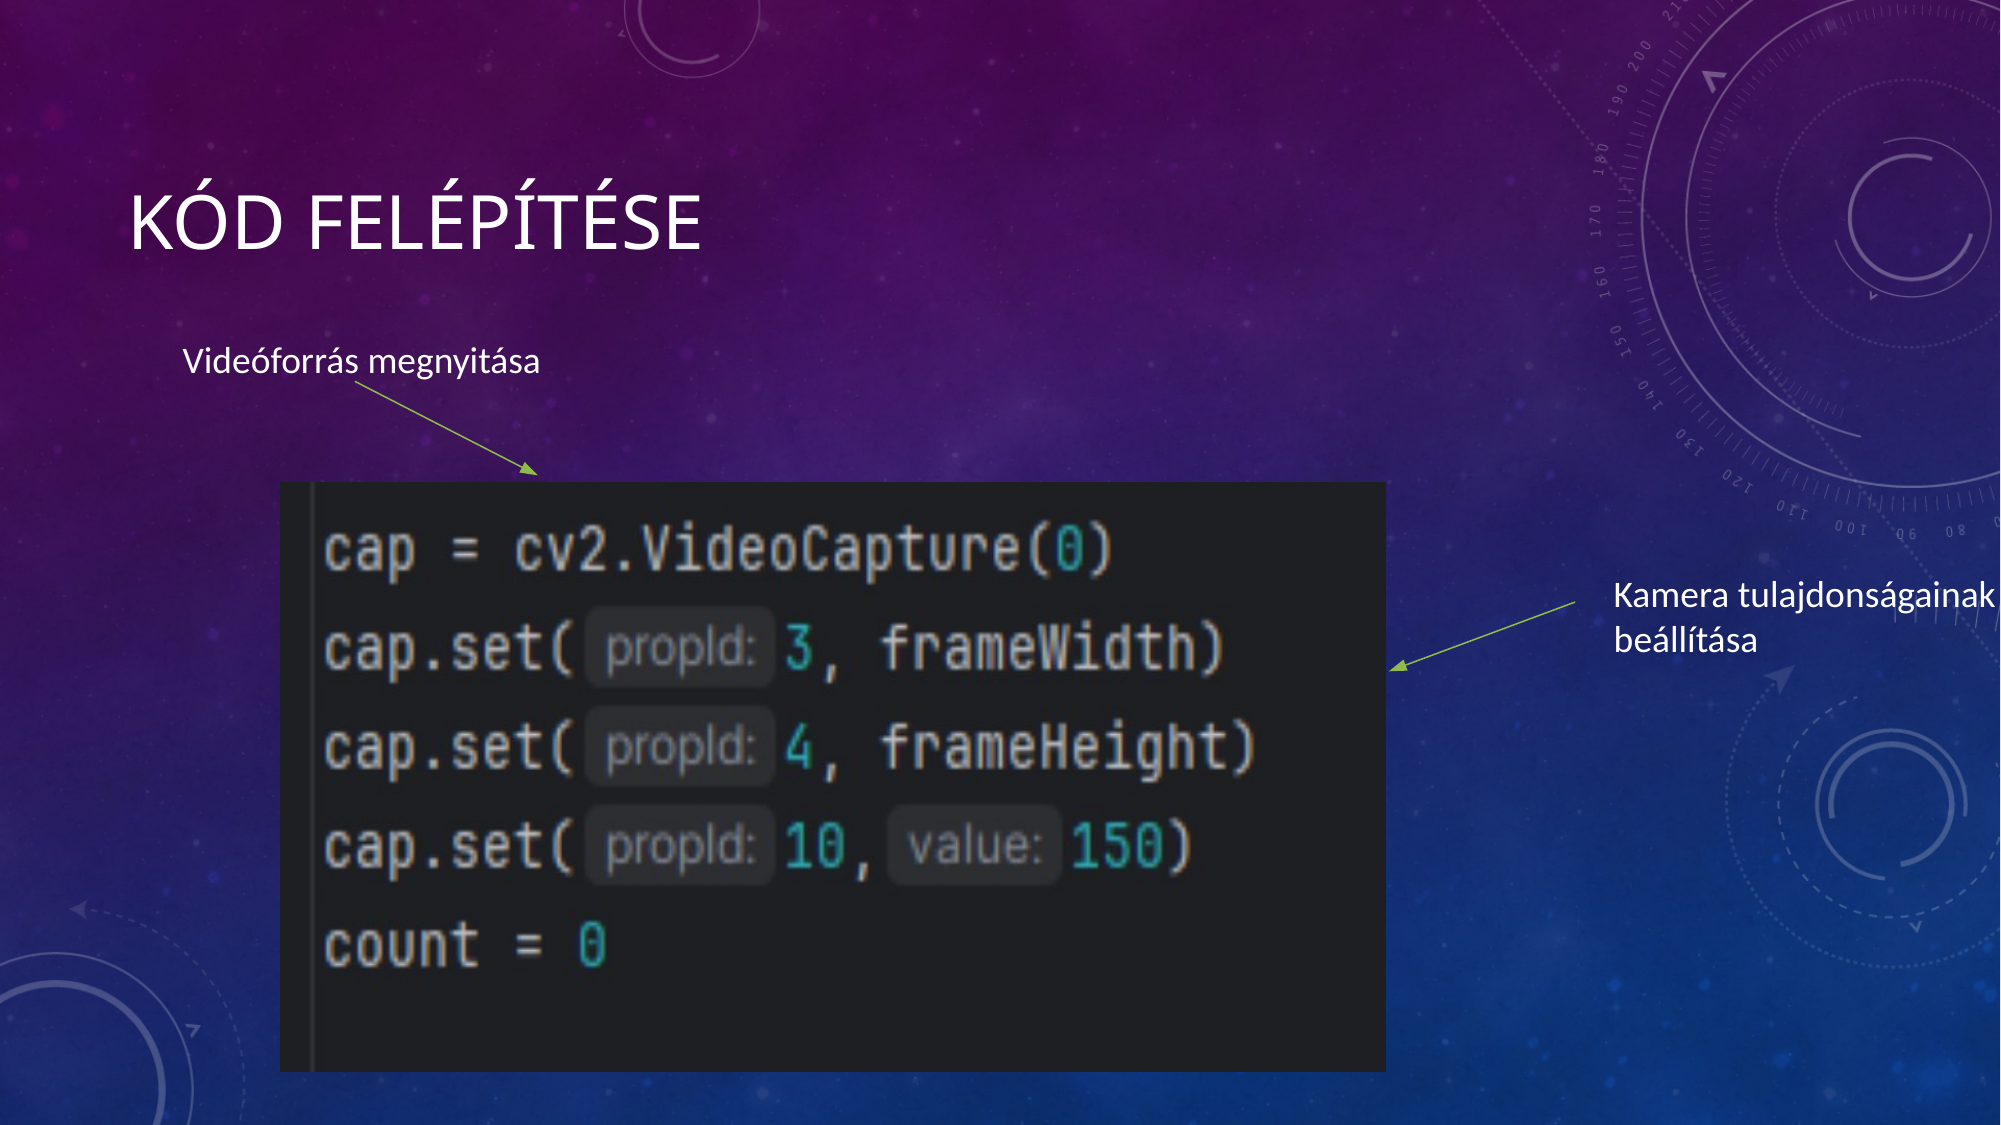

# Kód felépítése
Videóforrás megnyitása
Kamera tulajdonságainak beállítása